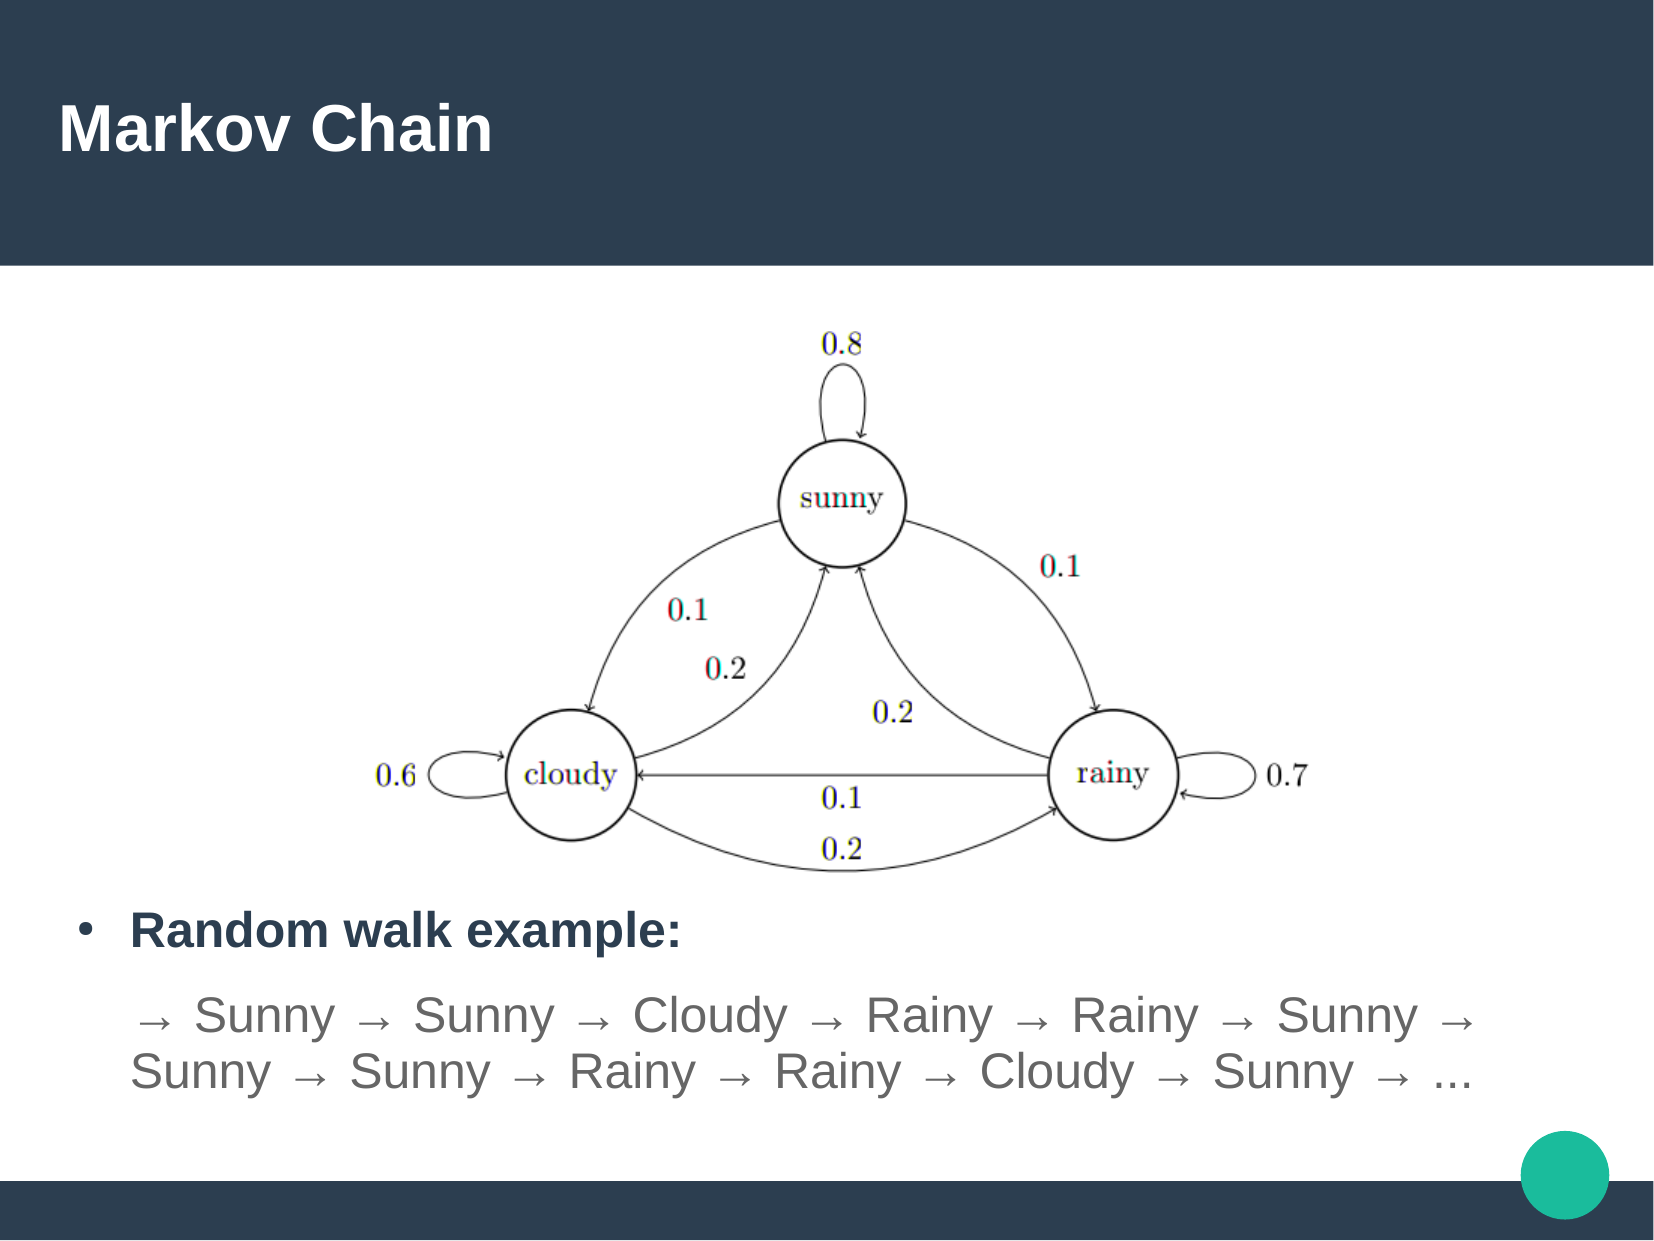

# Markov Chain
Random walk example:
→ Sunny → Sunny → Cloudy → Rainy → Rainy → Sunny → Sunny → Sunny → Rainy → Rainy → Cloudy → Sunny → ...